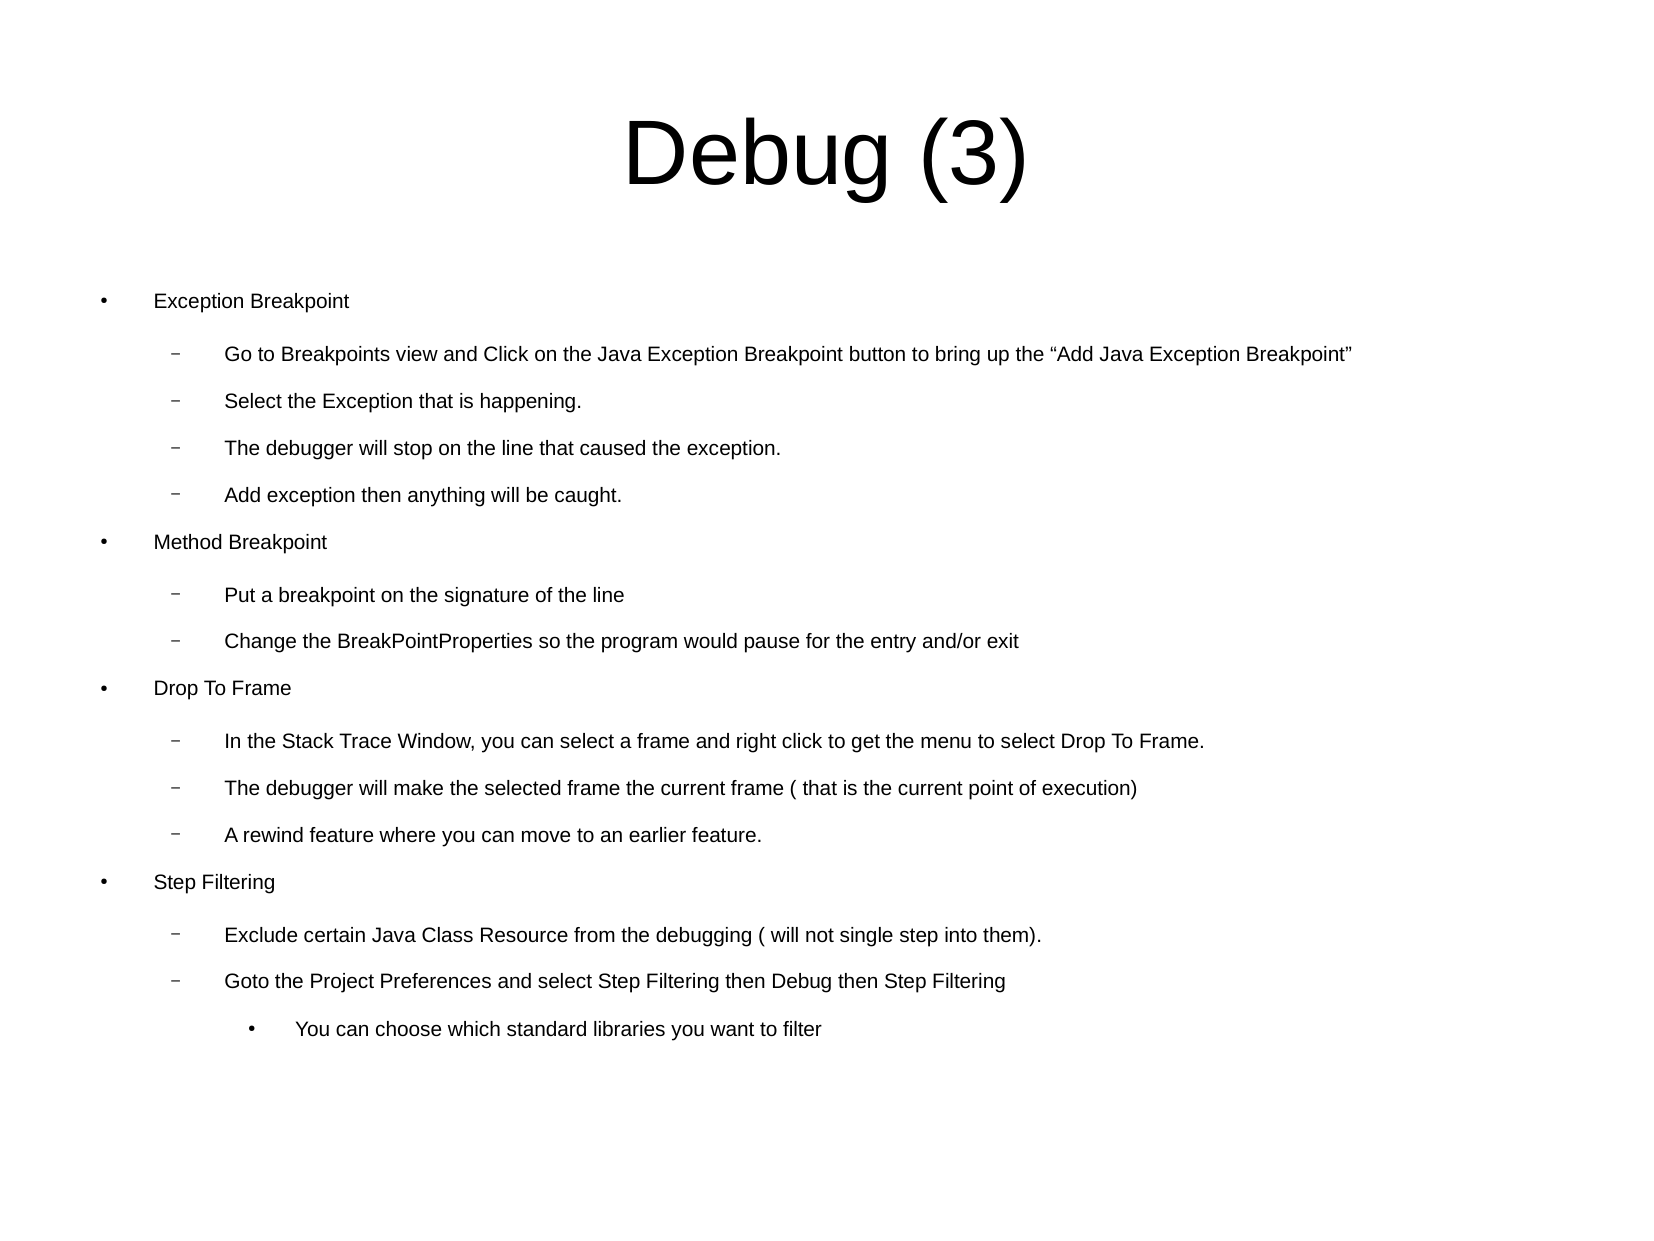

# Debug (3)
Exception Breakpoint
Go to Breakpoints view and Click on the Java Exception Breakpoint button to bring up the “Add Java Exception Breakpoint”
Select the Exception that is happening.
The debugger will stop on the line that caused the exception.
Add exception then anything will be caught.
Method Breakpoint
Put a breakpoint on the signature of the line
Change the BreakPointProperties so the program would pause for the entry and/or exit
Drop To Frame
In the Stack Trace Window, you can select a frame and right click to get the menu to select Drop To Frame.
The debugger will make the selected frame the current frame ( that is the current point of execution)
A rewind feature where you can move to an earlier feature.
Step Filtering
Exclude certain Java Class Resource from the debugging ( will not single step into them).
Goto the Project Preferences and select Step Filtering then Debug then Step Filtering
You can choose which standard libraries you want to filter